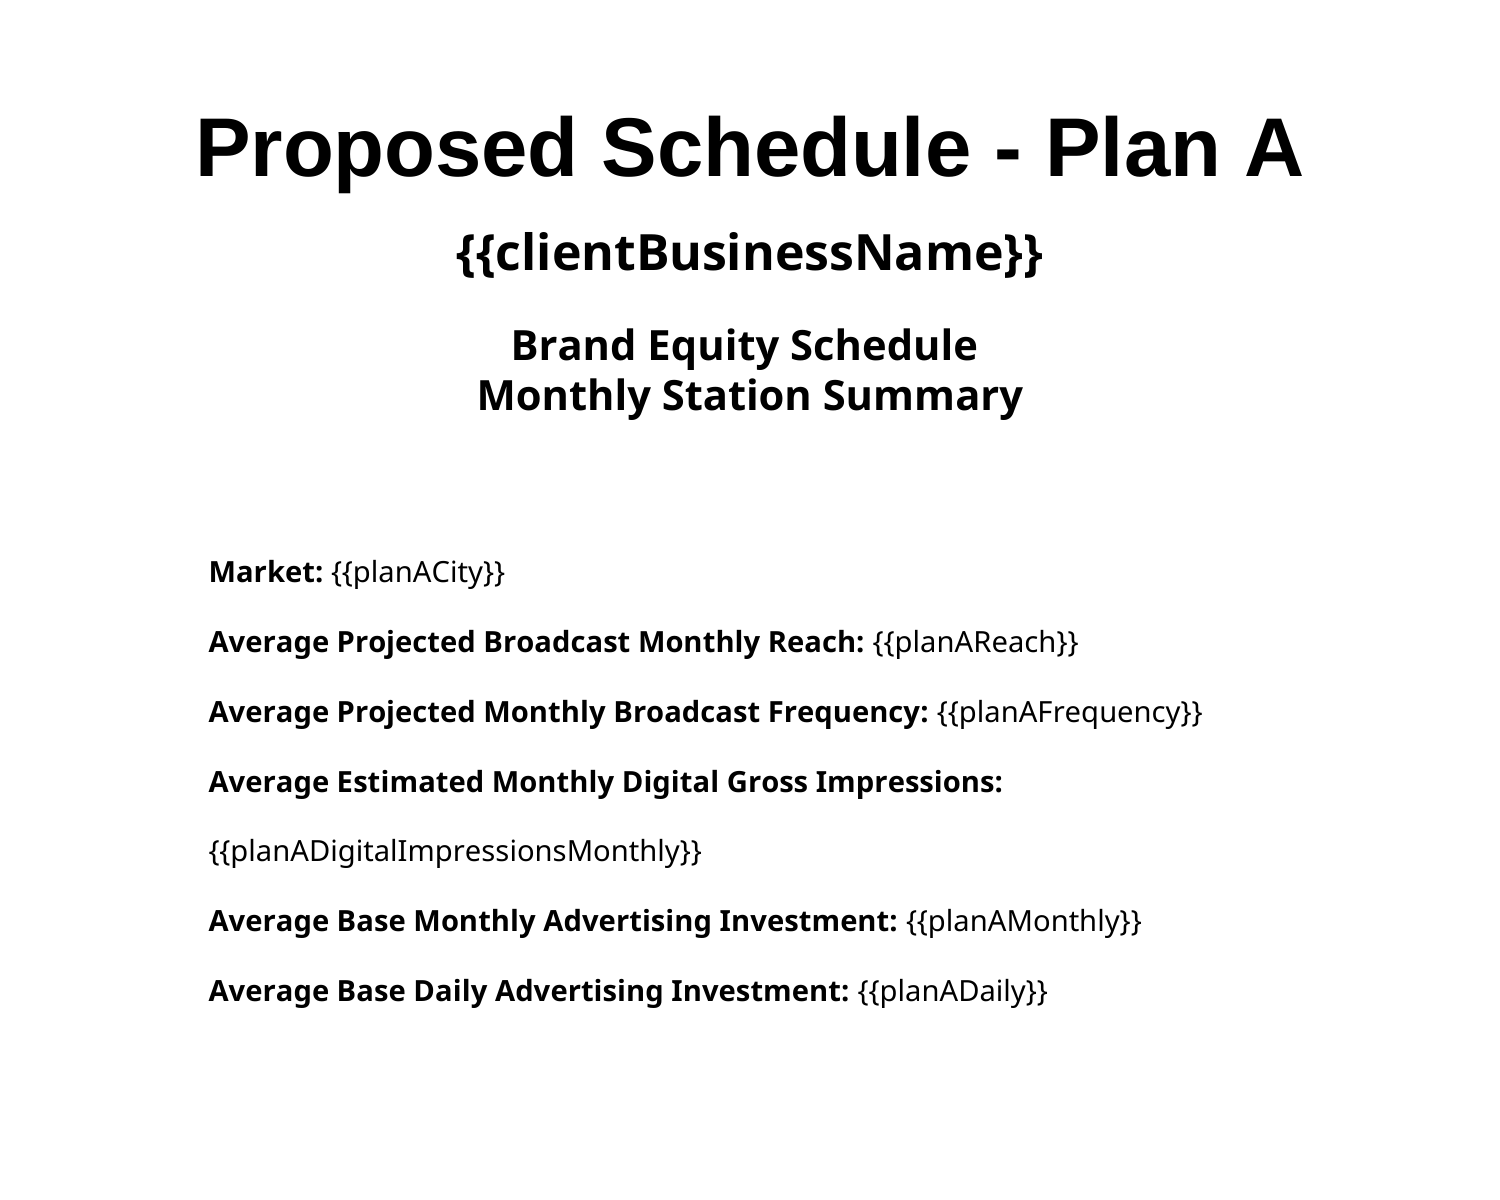

# Proposed Schedule - Plan A
{{clientBusinessName}}
Brand Equity Schedule
Monthly Station Summary
Market: {{planACity}}
Average Projected Broadcast Monthly Reach: {{planAReach}}
Average Projected Monthly Broadcast Frequency: {{planAFrequency}}
Average Estimated Monthly Digital Gross Impressions: {{planADigitalImpressionsMonthly}}
Average Base Monthly Advertising Investment: {{planAMonthly}}
Average Base Daily Advertising Investment: {{planADaily}}